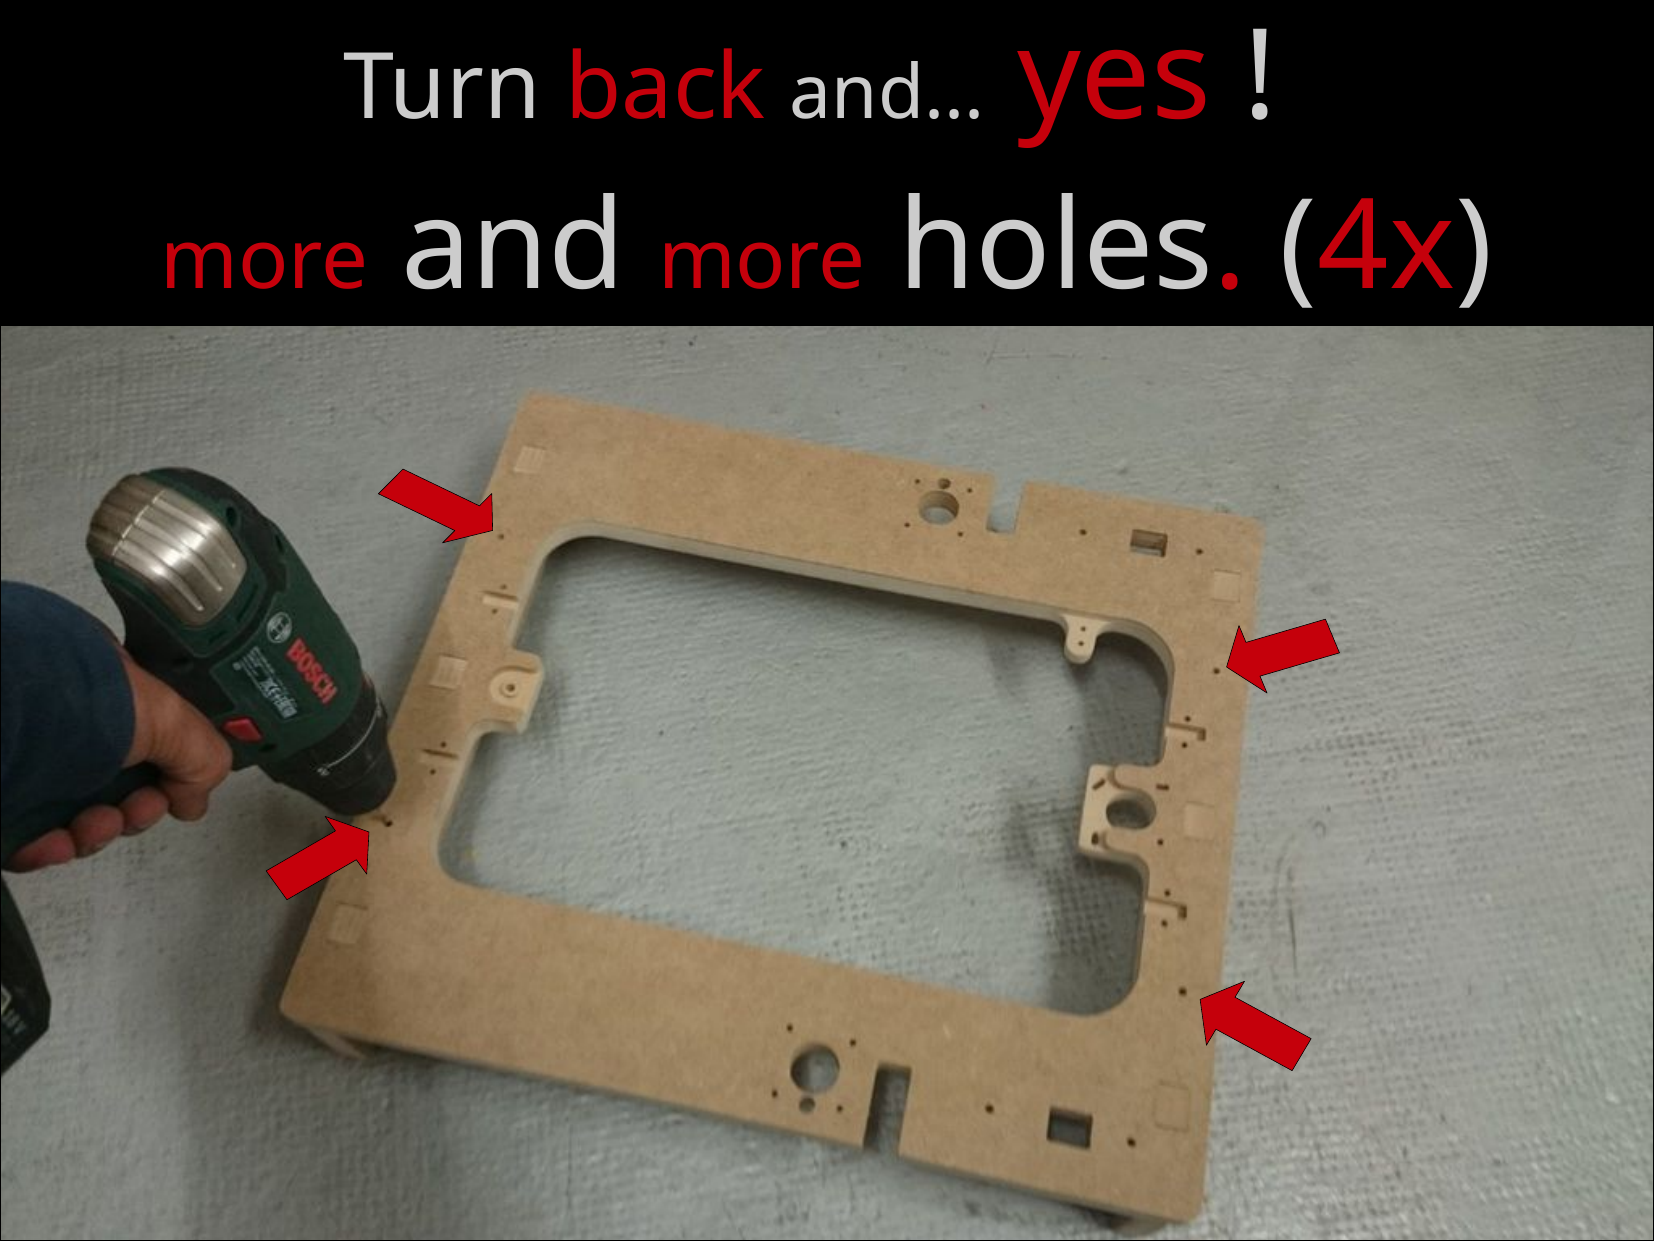

# Turn back and... yes ! more and more holes. (4x)